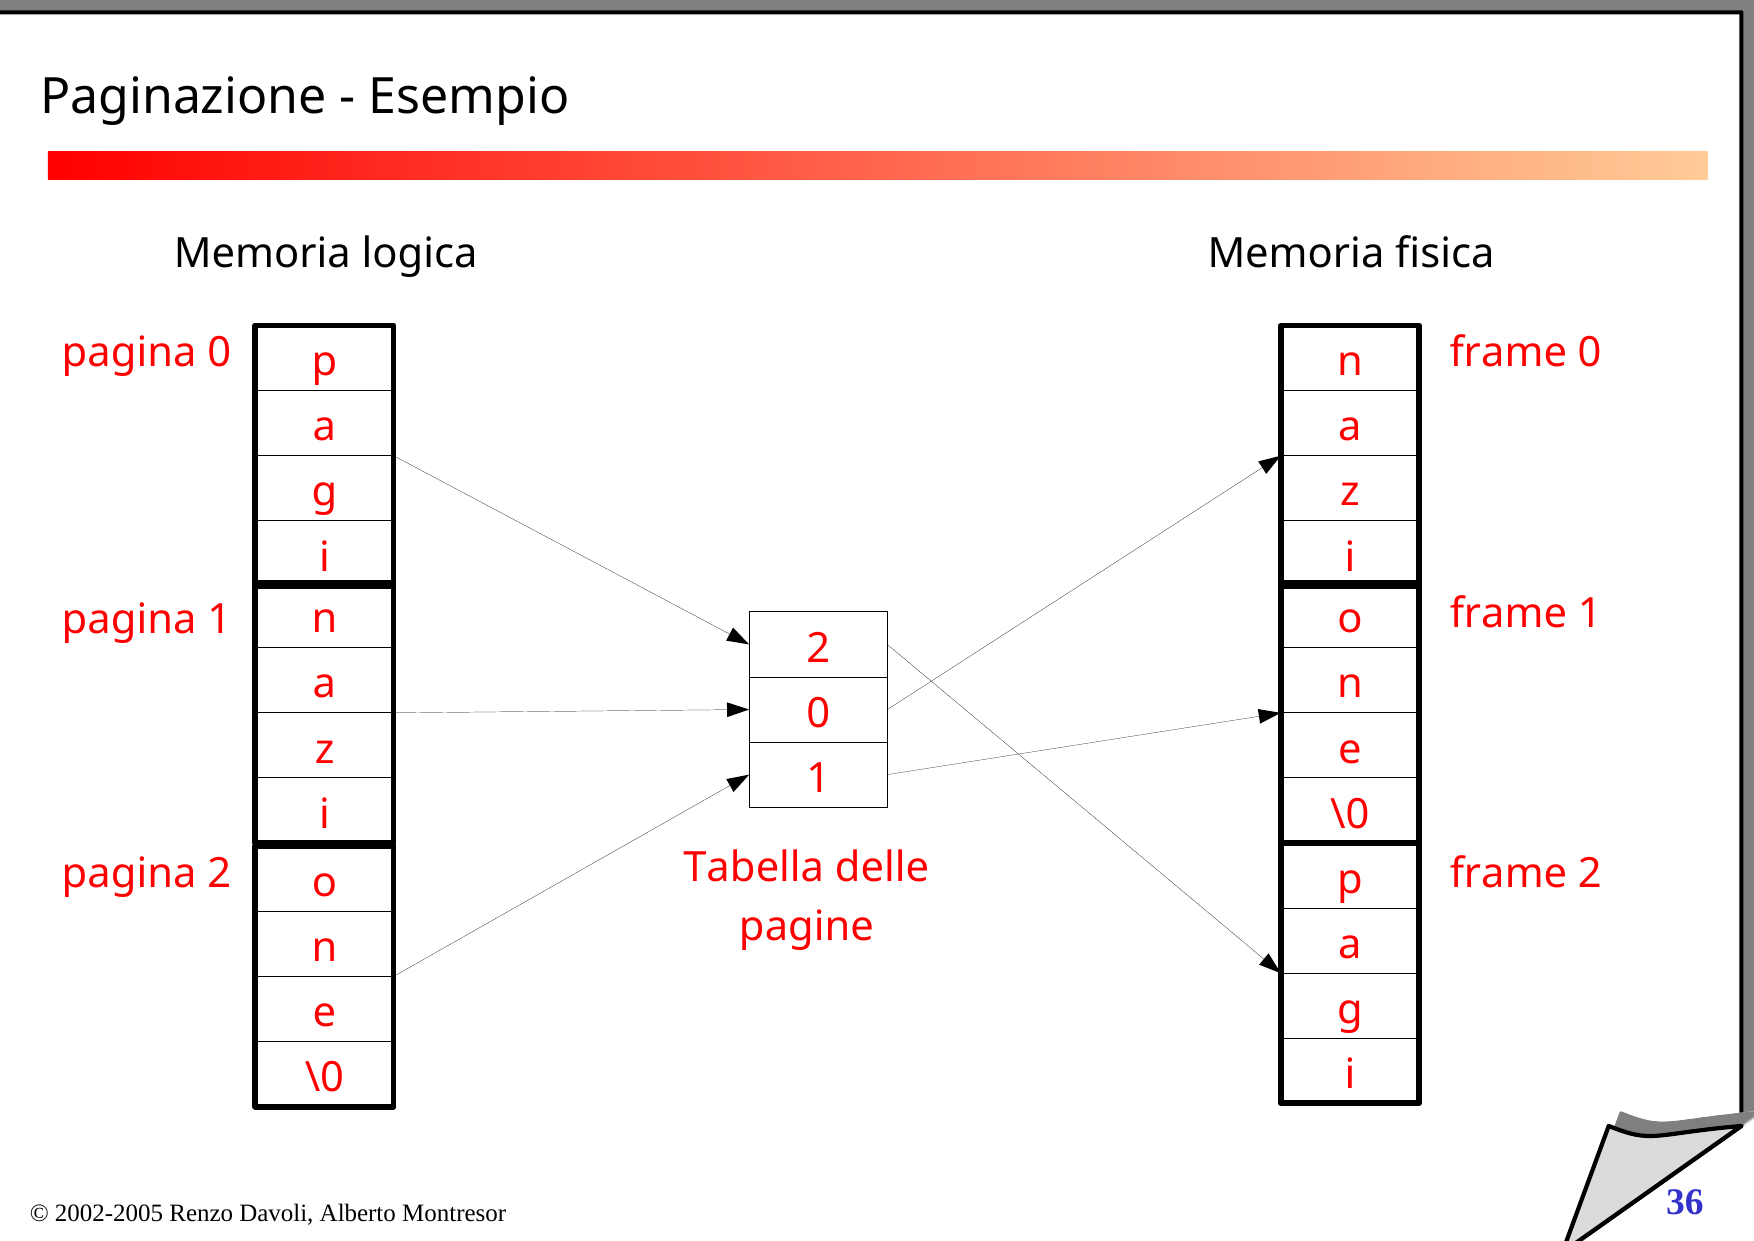

# Paginazione - Esempio
Memoria logica
Memoria fisica
pagina 0
frame 0
p
n
a
a
g
z
i
i
frame 1
n
o
pagina 1
2
a
n
0
z
e
1
i
\0
Tabella delle
pagine
pagina 2
frame 2
p
o
a
n
g
e
i
\0